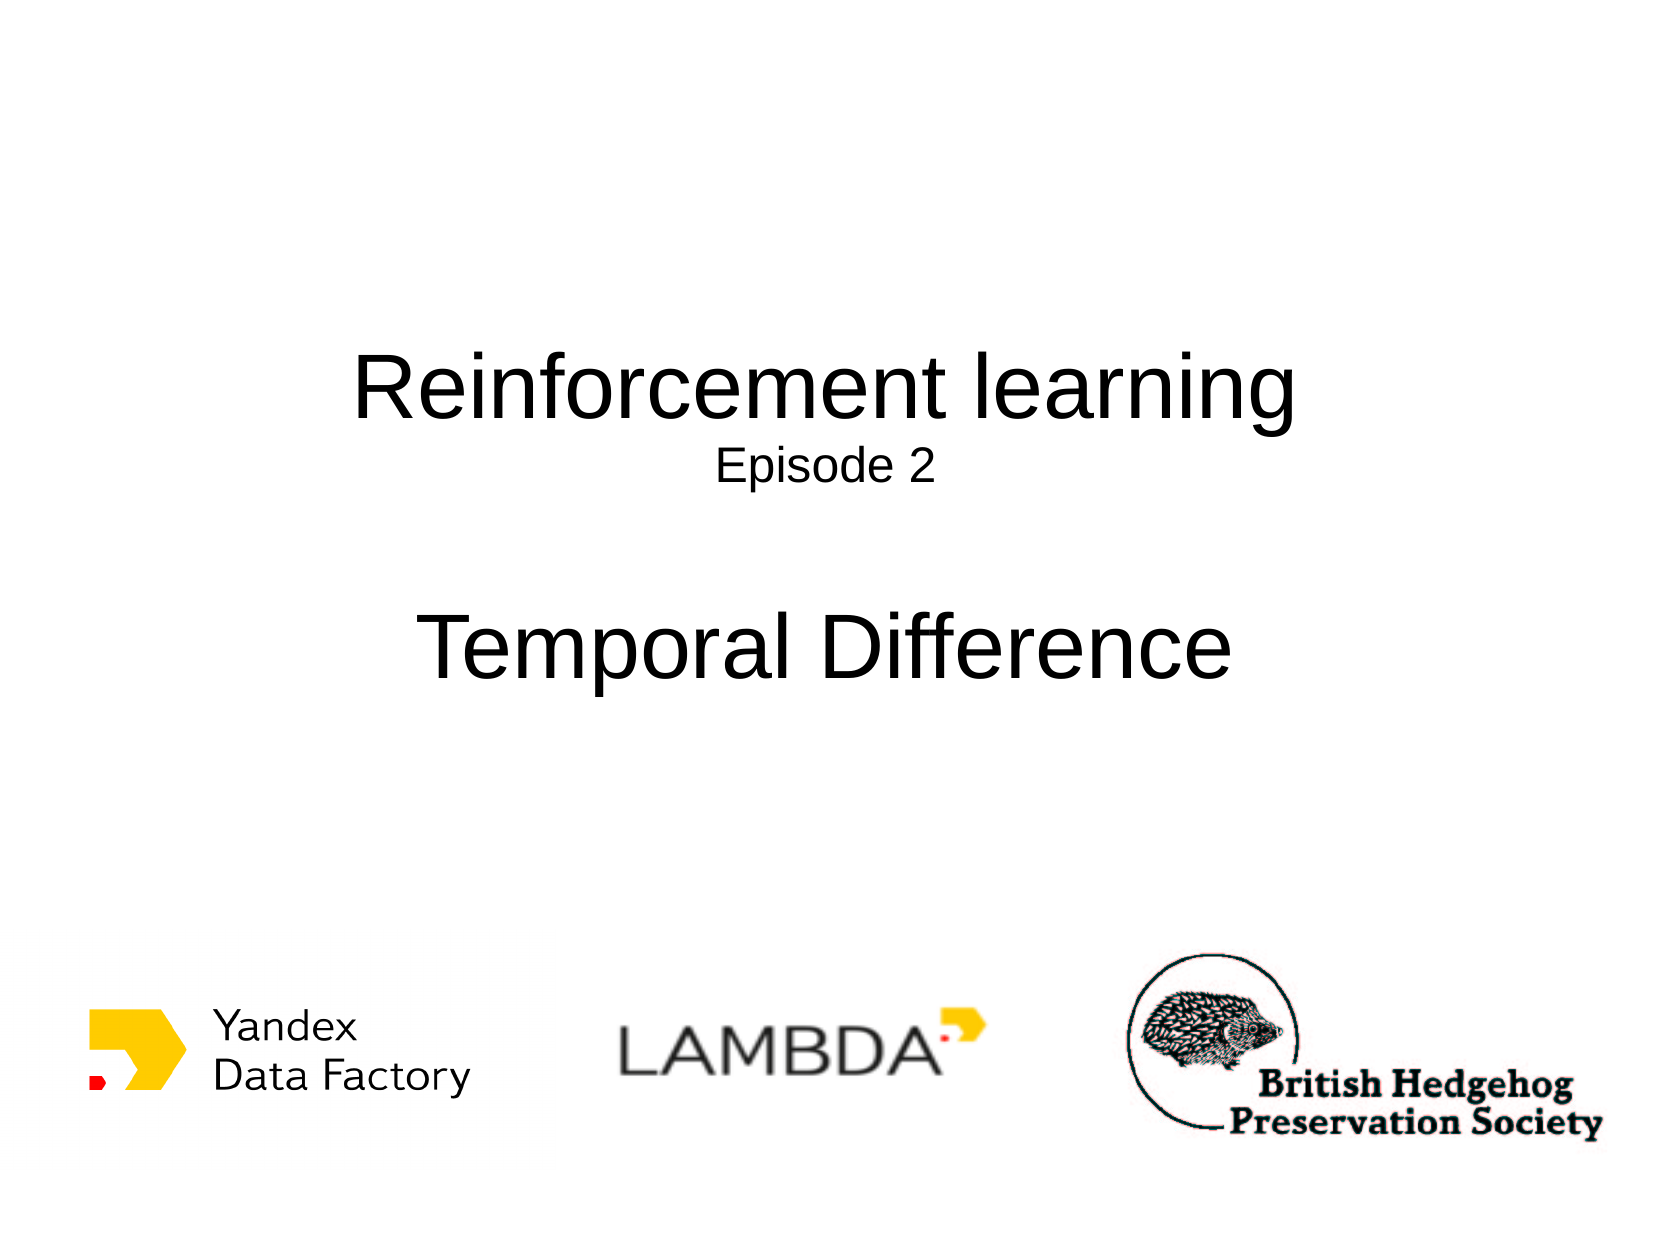

Reinforcement learning
Episode 2
Temporal Difference
1